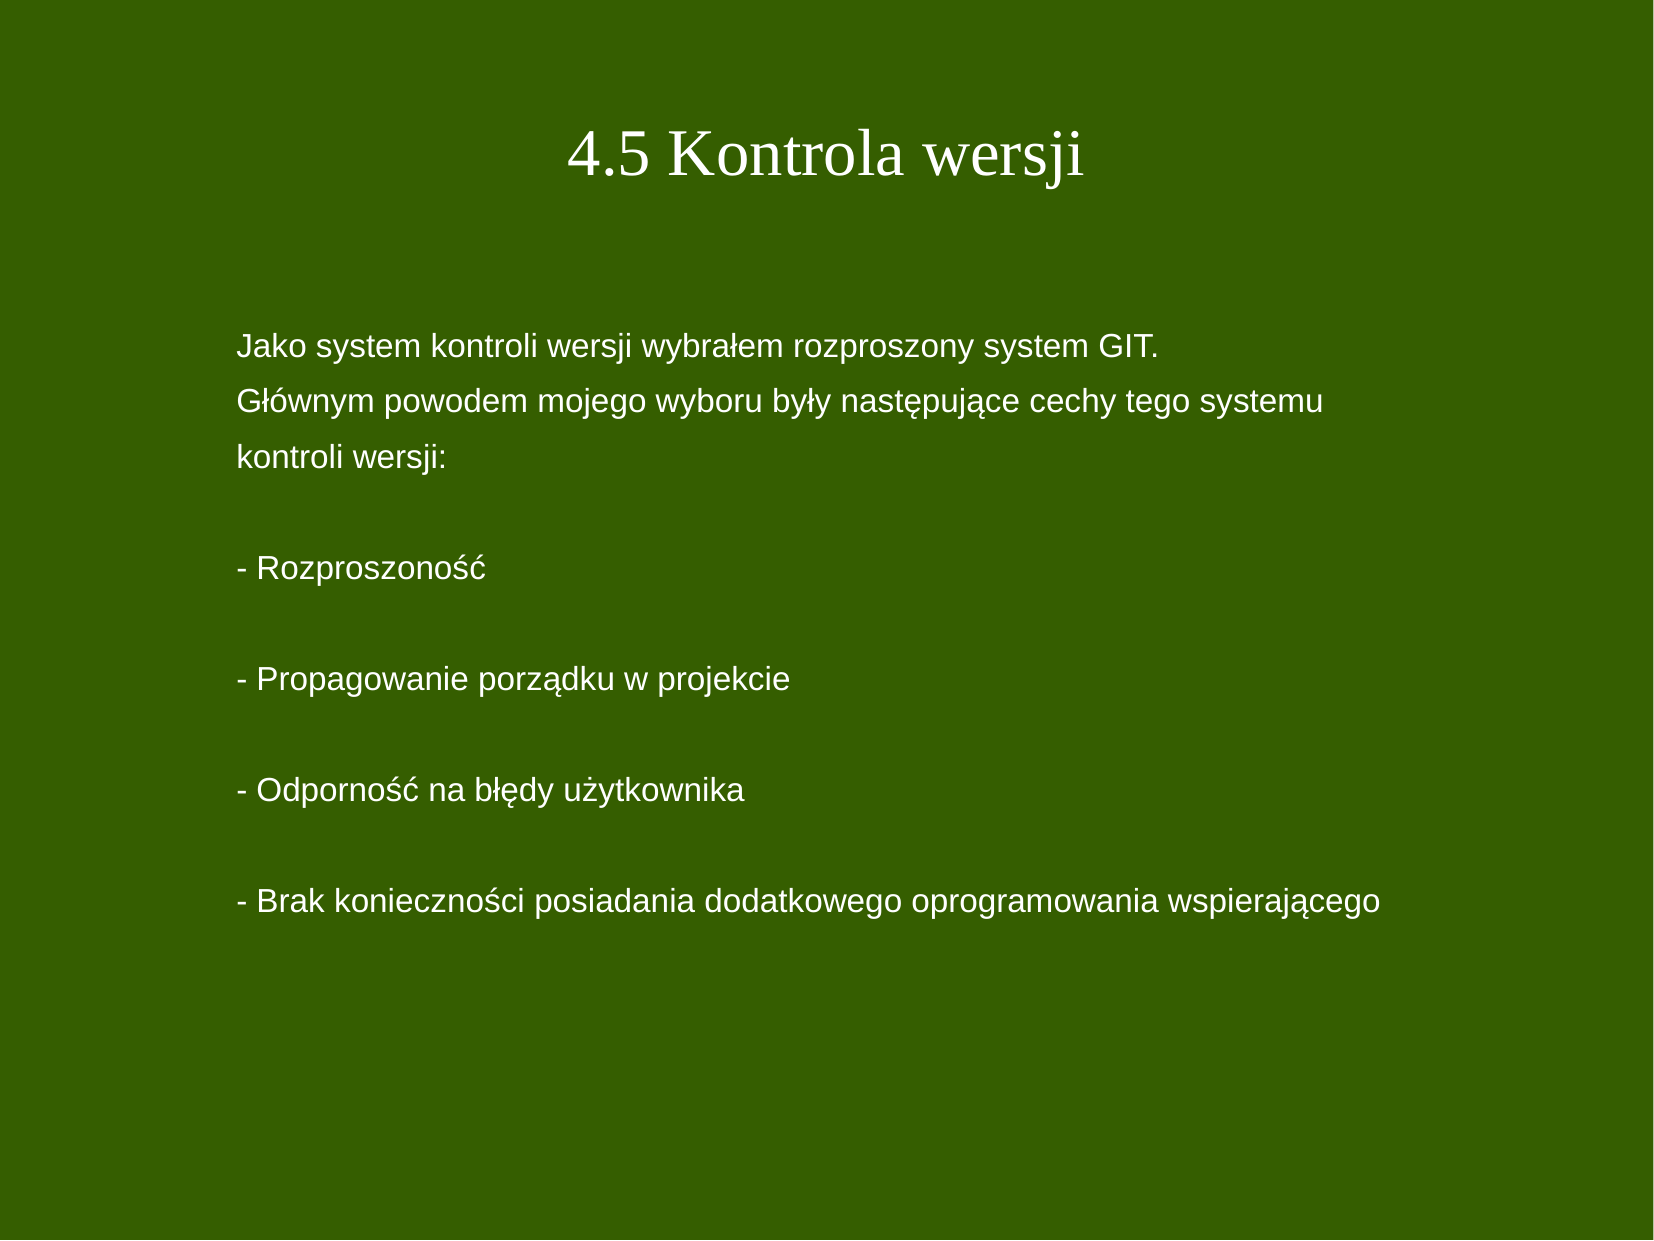

# 4.5 Kontrola wersji
Jako system kontroli wersji wybrałem rozproszony system GIT.
Głównym powodem mojego wyboru były następujące cechy tego systemu kontroli wersji:
- Rozproszoność
- Propagowanie porządku w projekcie
- Odporność na błędy użytkownika
- Brak konieczności posiadania dodatkowego oprogramowania wspierającego